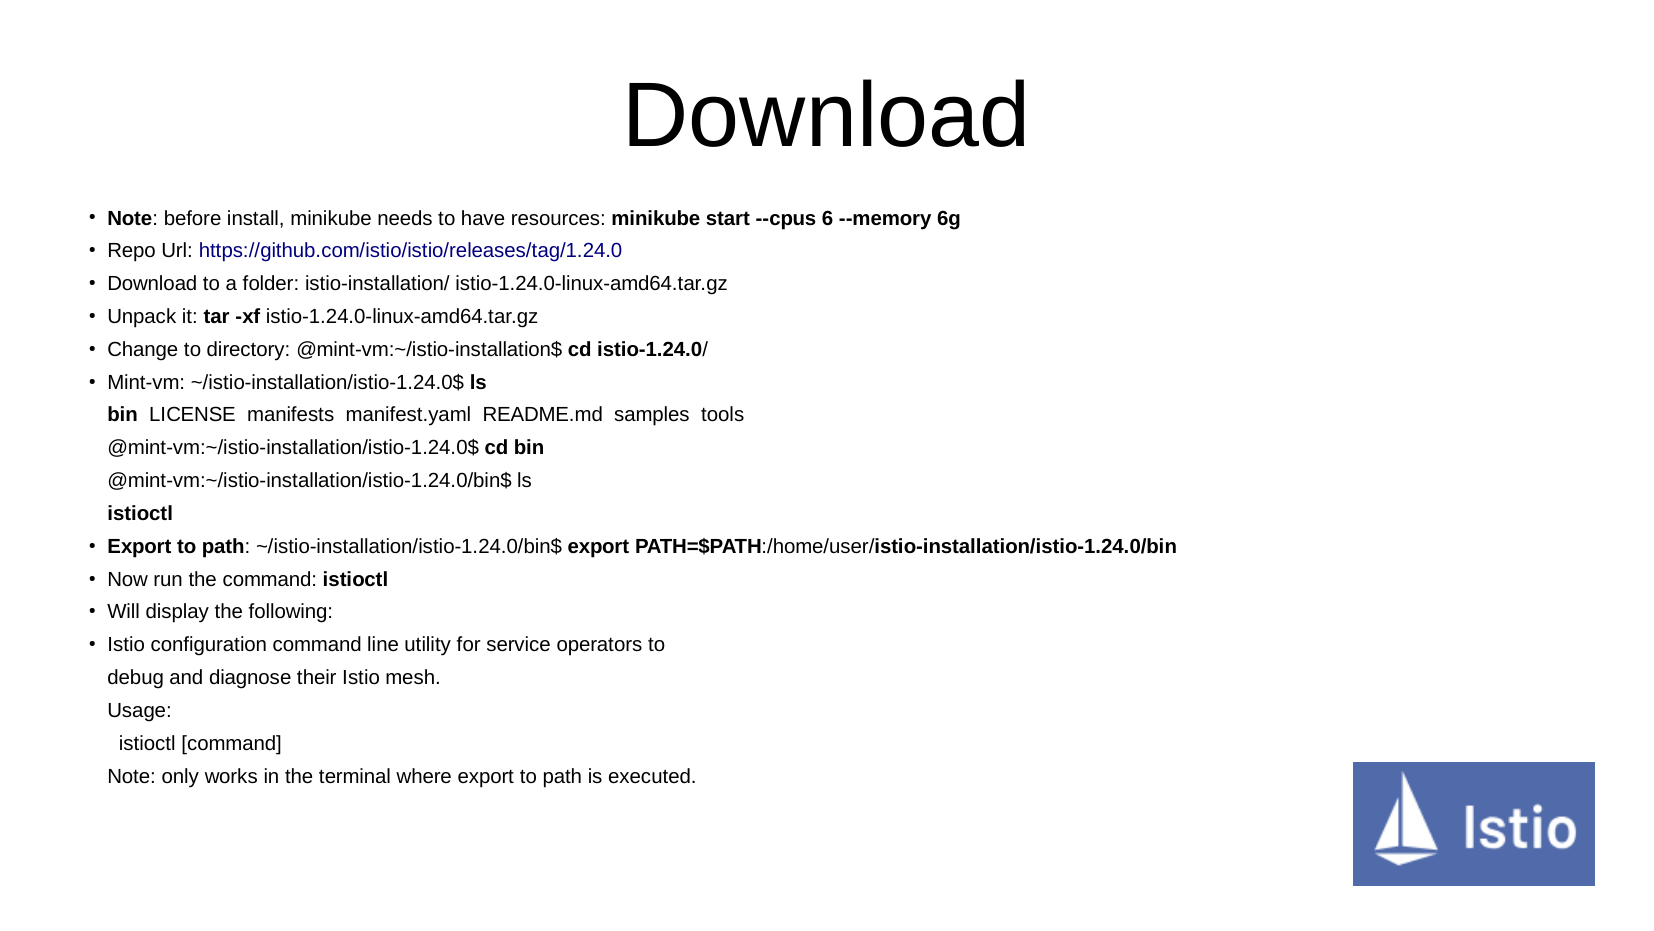

# Download
Note: before install, minikube needs to have resources: minikube start --cpus 6 --memory 6g
Repo Url: https://github.com/istio/istio/releases/tag/1.24.0
Download to a folder: istio-installation/ istio-1.24.0-linux-amd64.tar.gz
Unpack it: tar -xf istio-1.24.0-linux-amd64.tar.gz
Change to directory: @mint-vm:~/istio-installation$ cd istio-1.24.0/
Mint-vm: ~/istio-installation/istio-1.24.0$ ls
bin LICENSE manifests manifest.yaml README.md samples tools
@mint-vm:~/istio-installation/istio-1.24.0$ cd bin
@mint-vm:~/istio-installation/istio-1.24.0/bin$ ls
istioctl
Export to path: ~/istio-installation/istio-1.24.0/bin$ export PATH=$PATH:/home/user/istio-installation/istio-1.24.0/bin
Now run the command: istioctl
Will display the following:
Istio configuration command line utility for service operators to
debug and diagnose their Istio mesh.
Usage:
 istioctl [command]
Note: only works in the terminal where export to path is executed.